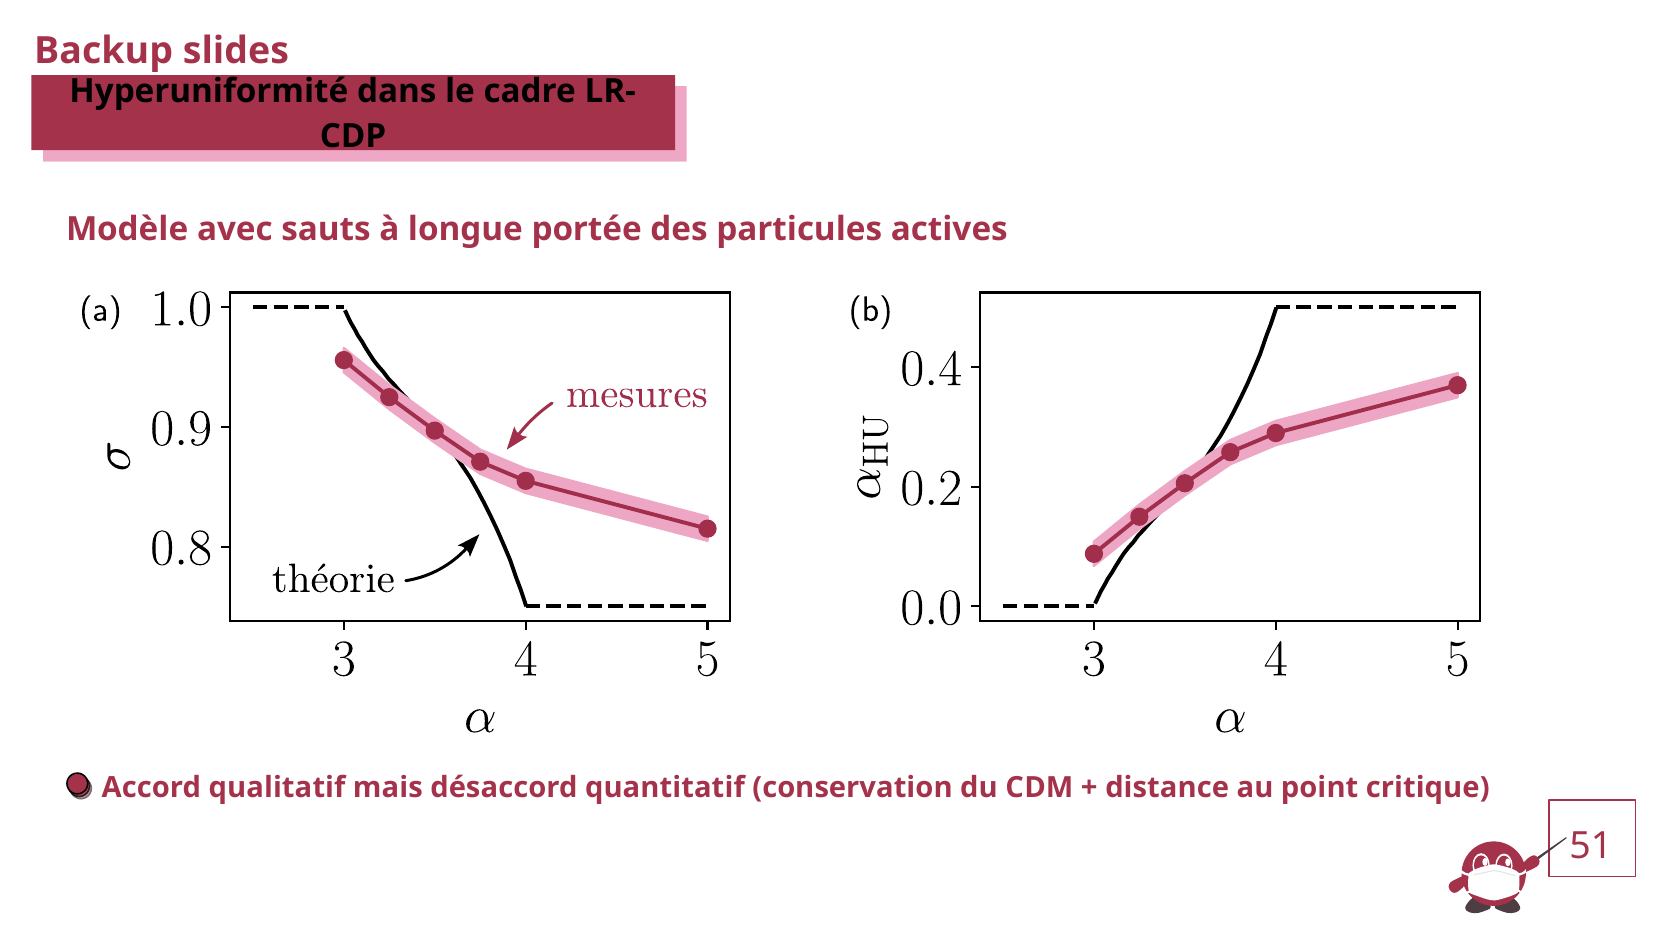

Backup slides
Hyperuniformité dans le cadre LR-CDP
Modèle avec sauts à longue portée des particules actives
Accord qualitatif mais désaccord quantitatif (conservation du CDM + distance au point critique)